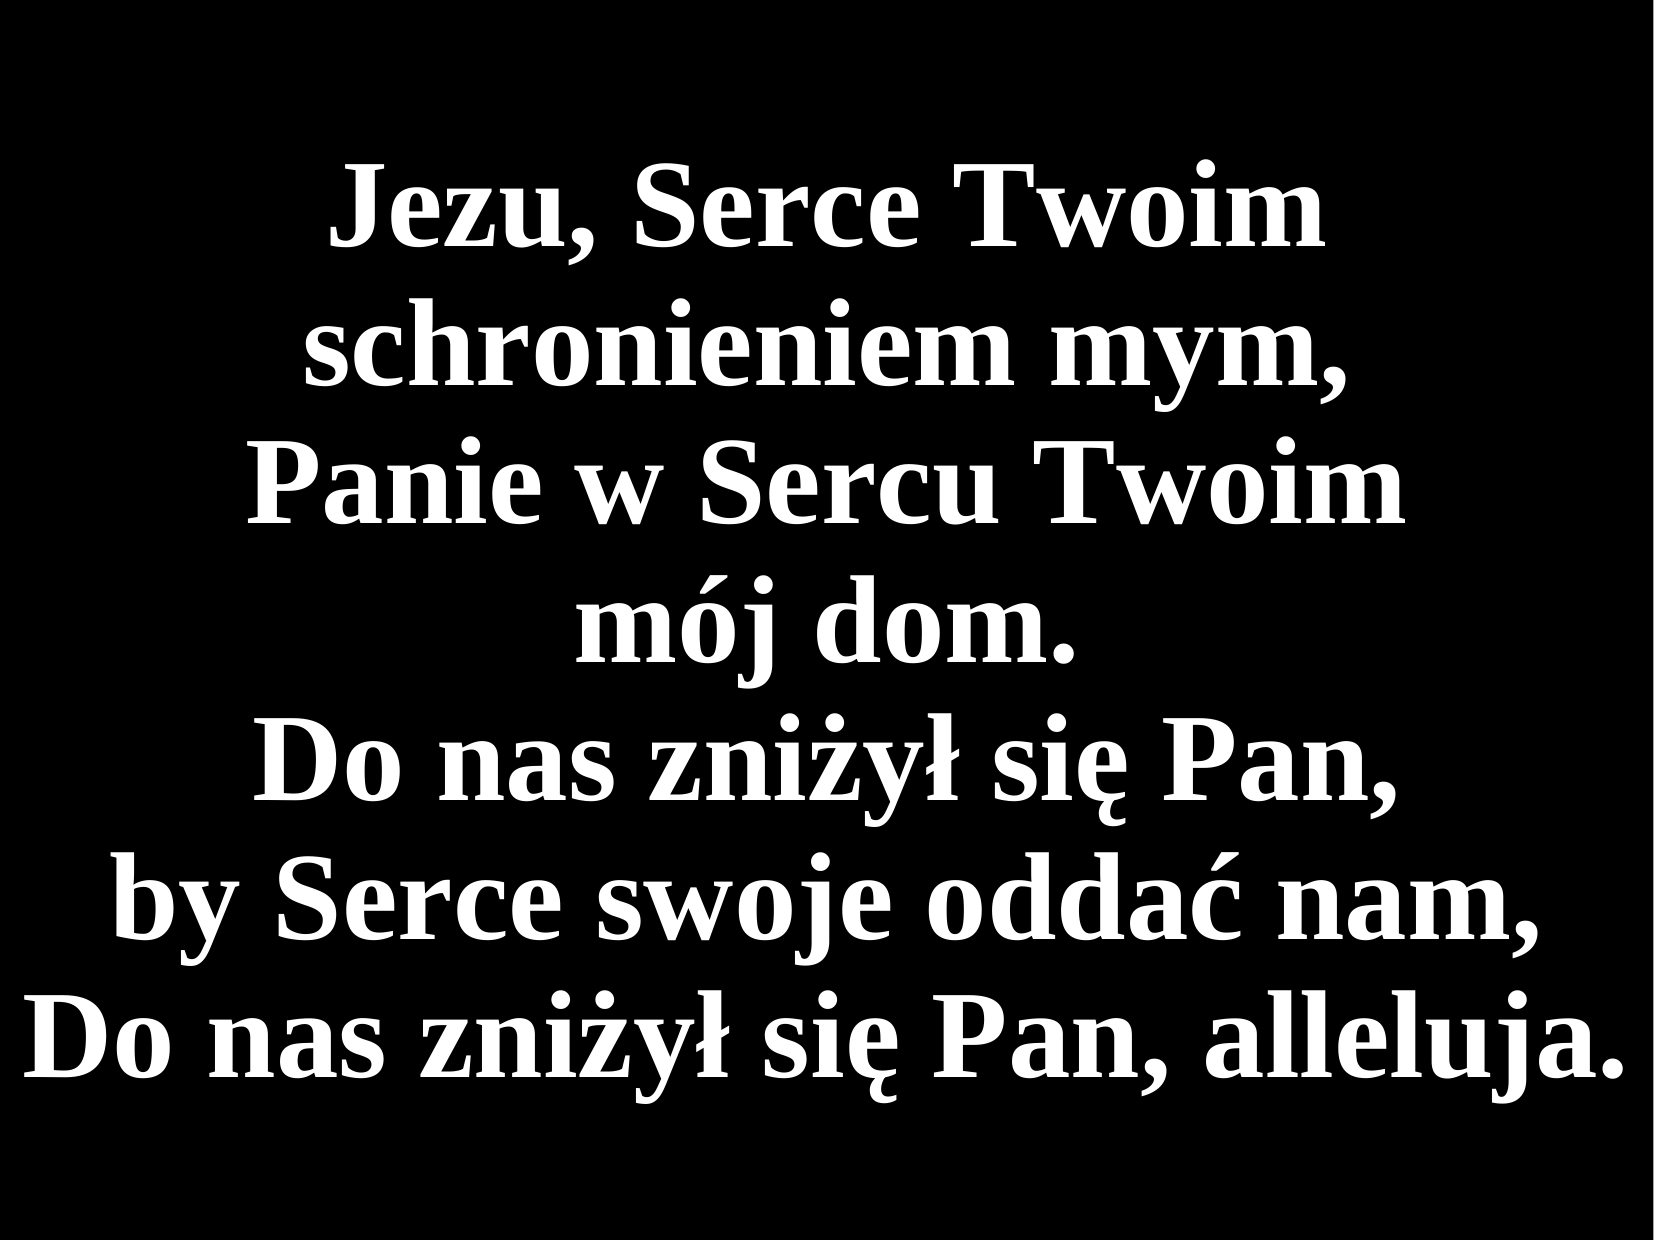

# Jezu, Serce Twoim schronieniem mym, Panie w Sercu Twoim mój dom. Do nas zniżył się Pan, by Serce swoje oddać nam, Do nas zniżył się Pan, alleluja.